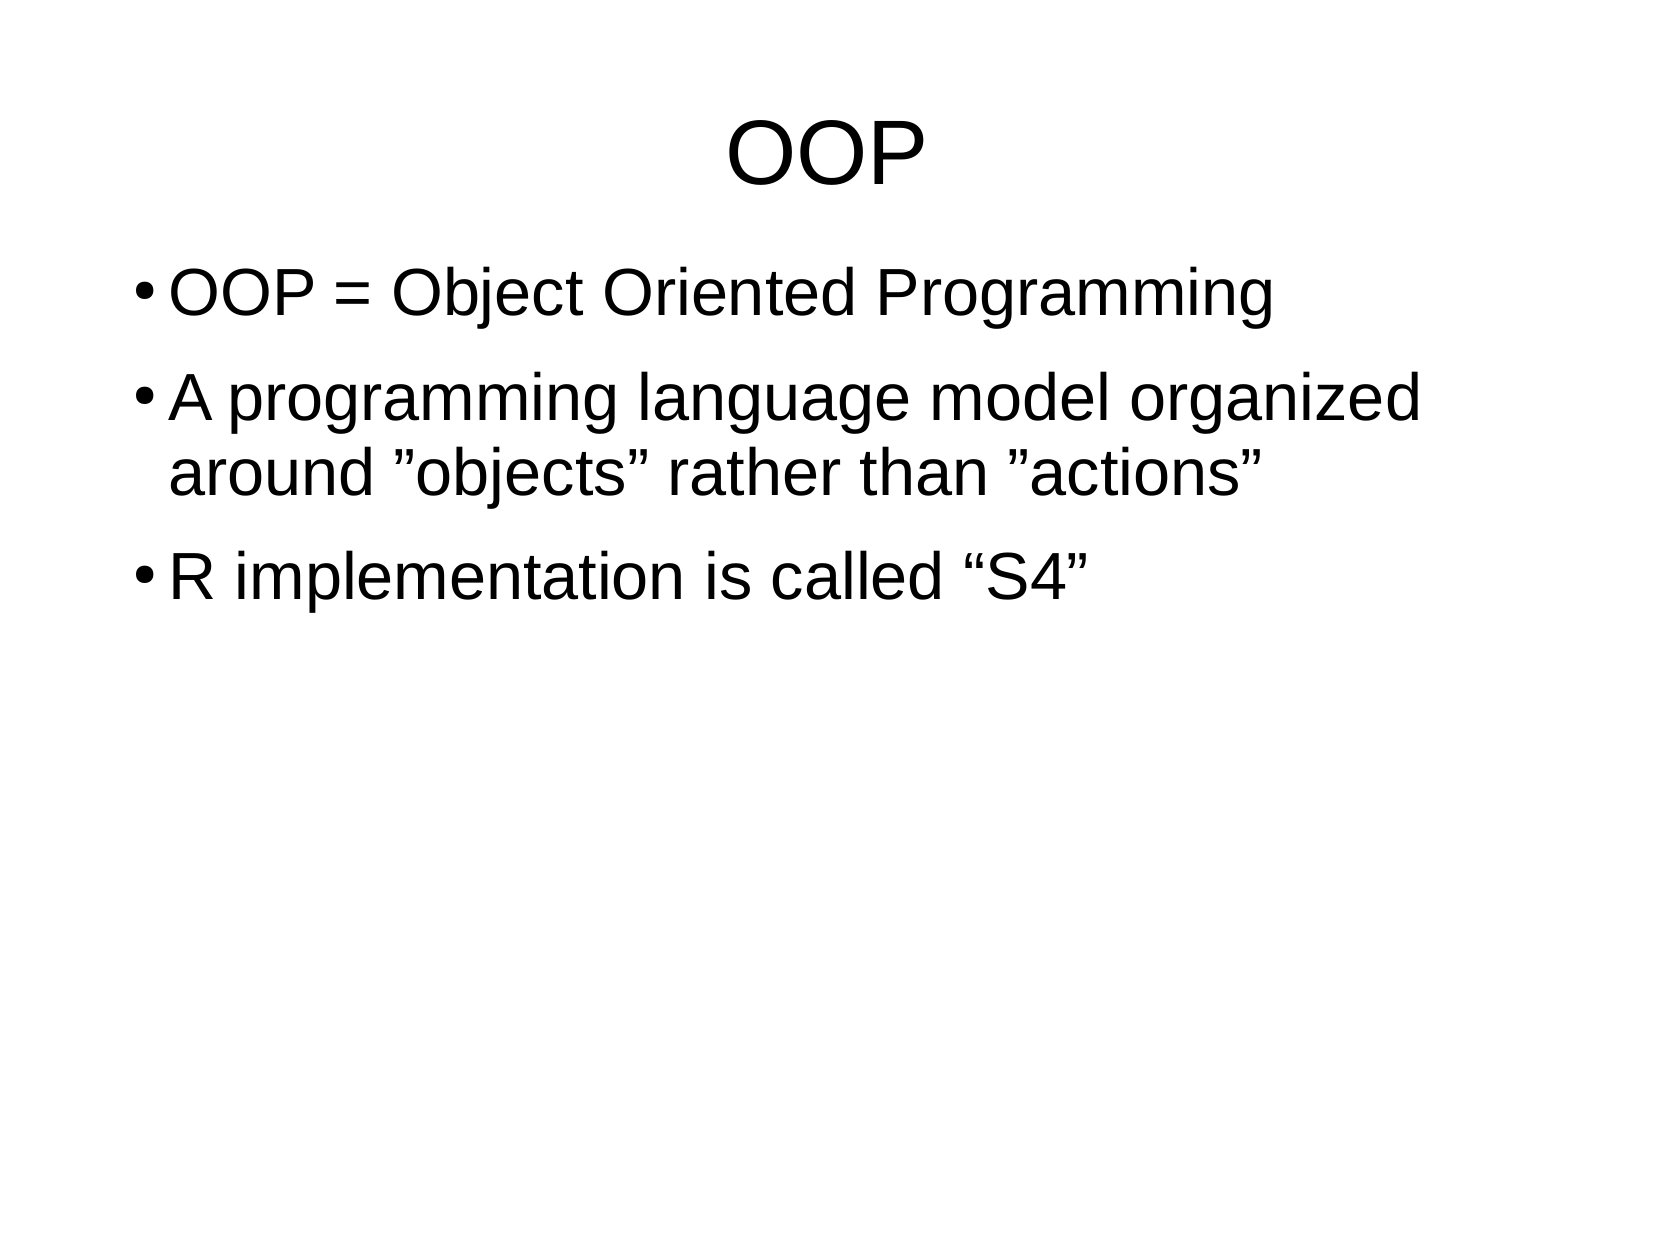

# OOP
OOP = Object Oriented Programming
A programming language model organized around ”objects” rather than ”actions”
R implementation is called “S4”